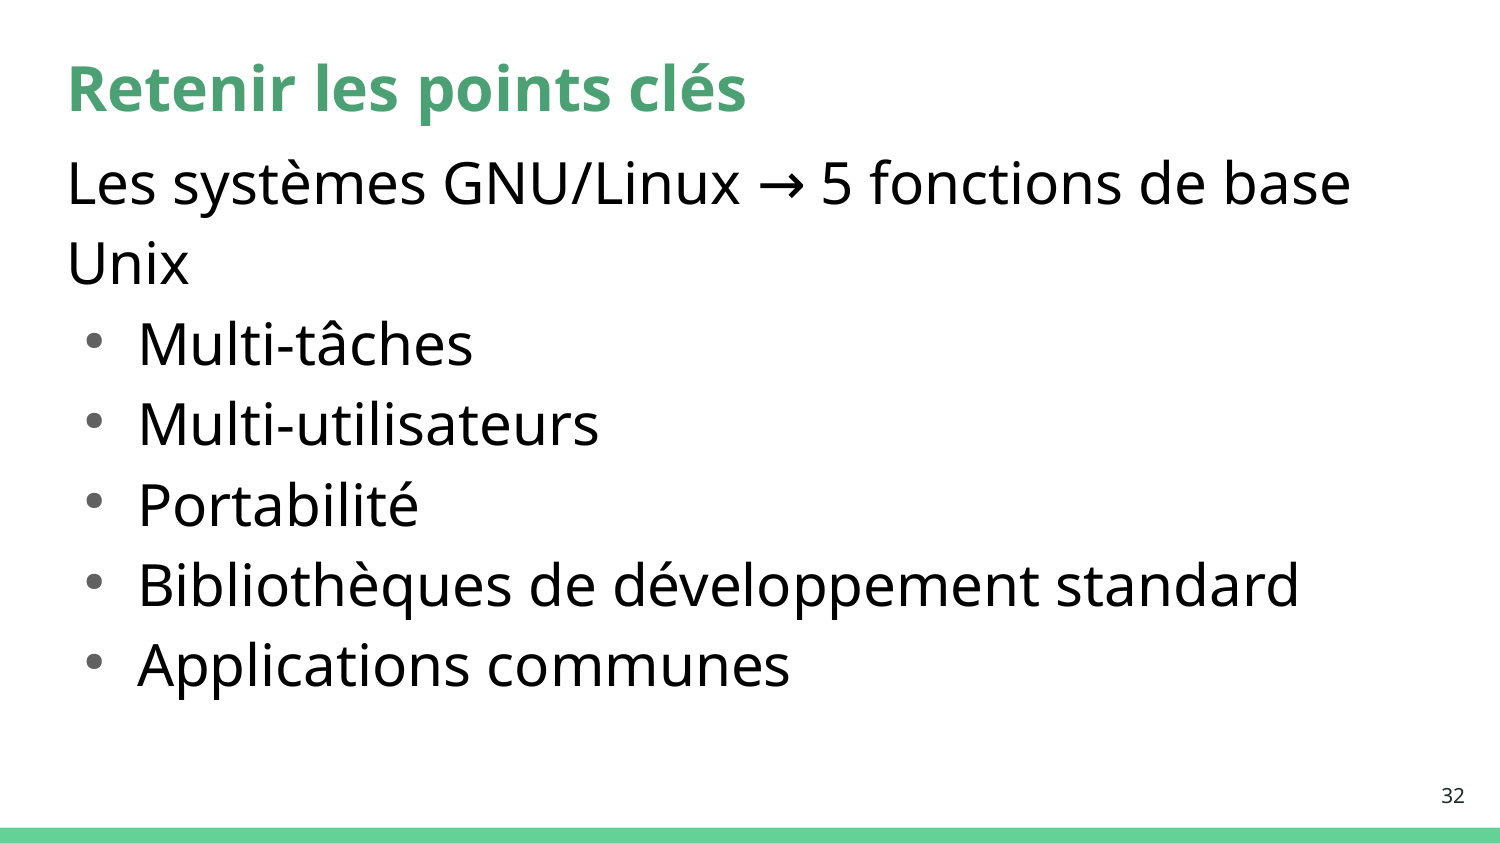

# Retenir les points clés
Les systèmes GNU/Linux → 5 fonctions de base Unix
Multi-tâches
Multi-utilisateurs
Portabilité
Bibliothèques de développement standard
Applications communes